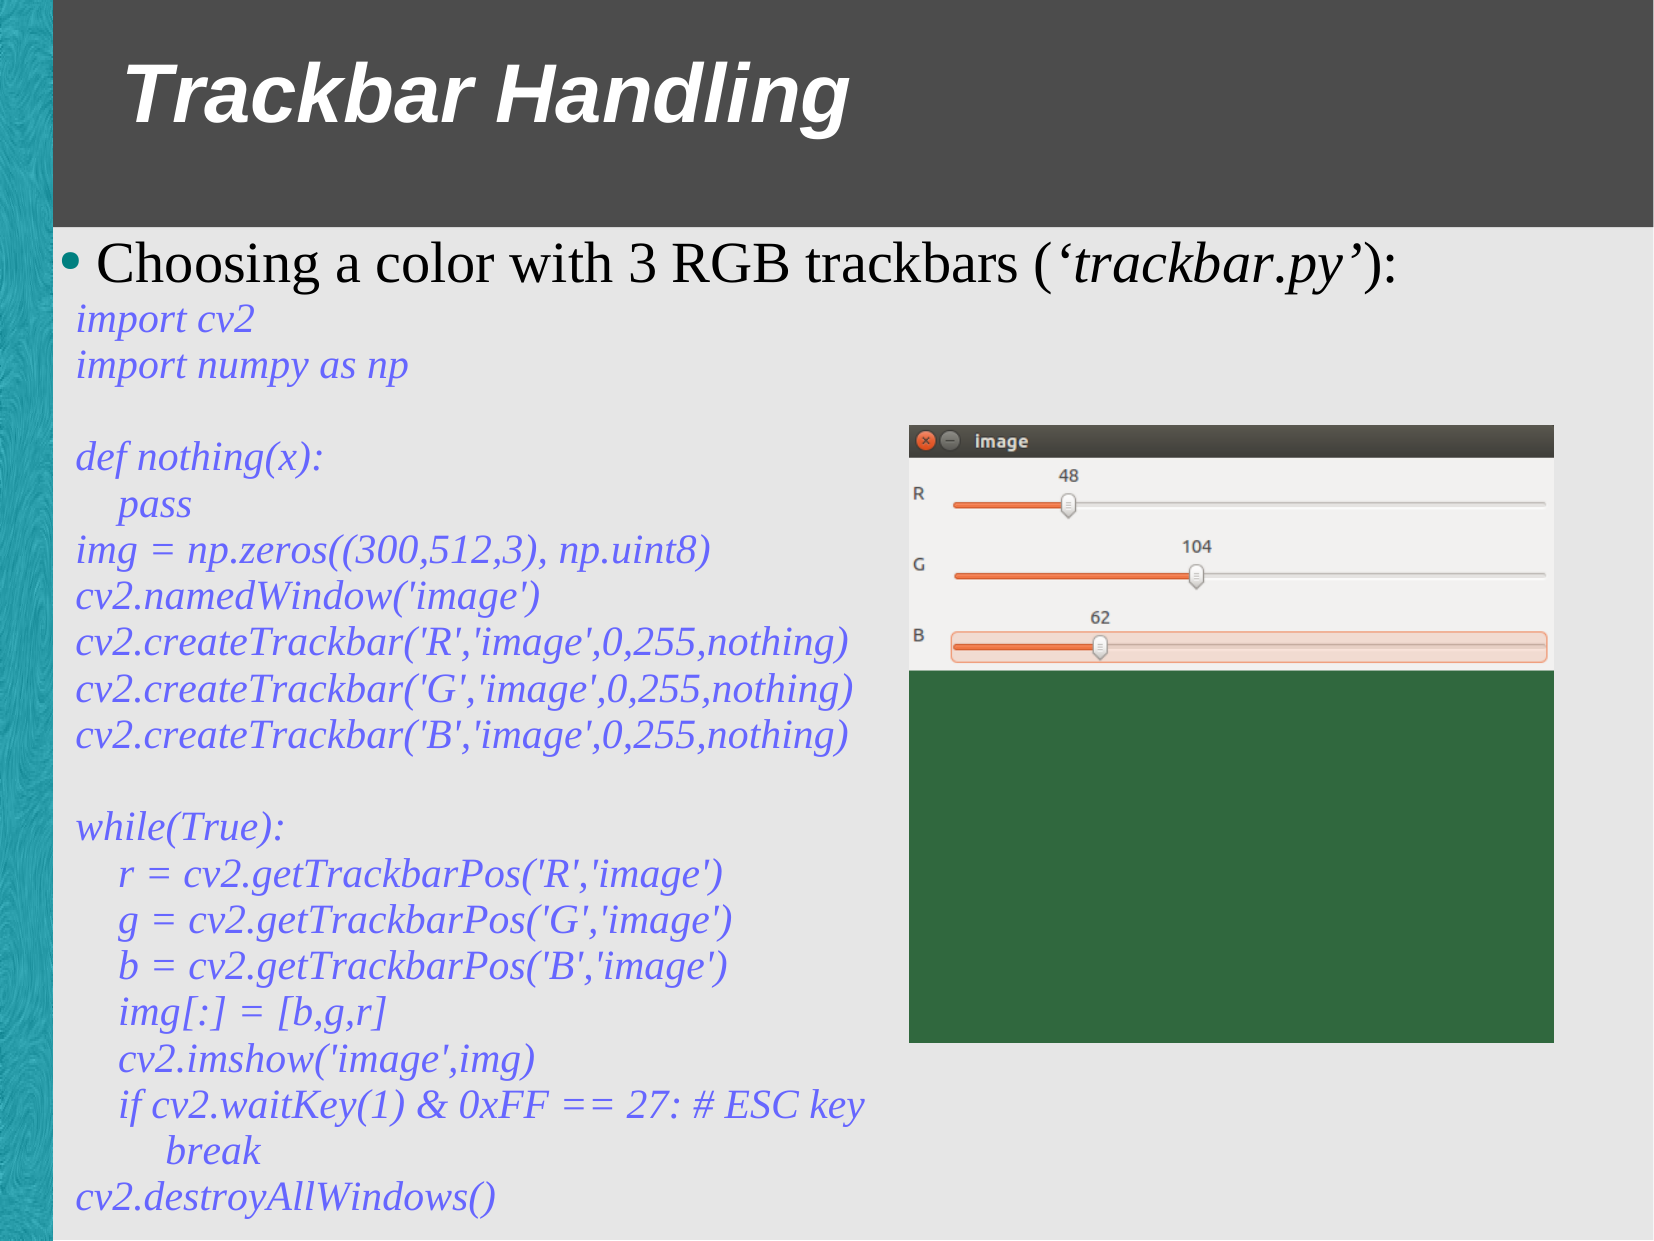

# Trackbar Handling
 Choosing a color with 3 RGB trackbars (‘trackbar.py’):
import cv2
import numpy as np
def nothing(x):
pass
img = np.zeros((300,512,3), np.uint8)
cv2.namedWindow('image')
cv2.createTrackbar('R','image',0,255,nothing)
cv2.createTrackbar('G','image',0,255,nothing)
cv2.createTrackbar('B','image',0,255,nothing)
while(True):
r = cv2.getTrackbarPos('R','image')
g = cv2.getTrackbarPos('G','image')
b = cv2.getTrackbarPos('B','image')
img[:] = [b,g,r]
cv2.imshow('image',img)
if cv2.waitKey(1) & 0xFF == 27: # ESC key
break
cv2.destroyAllWindows()